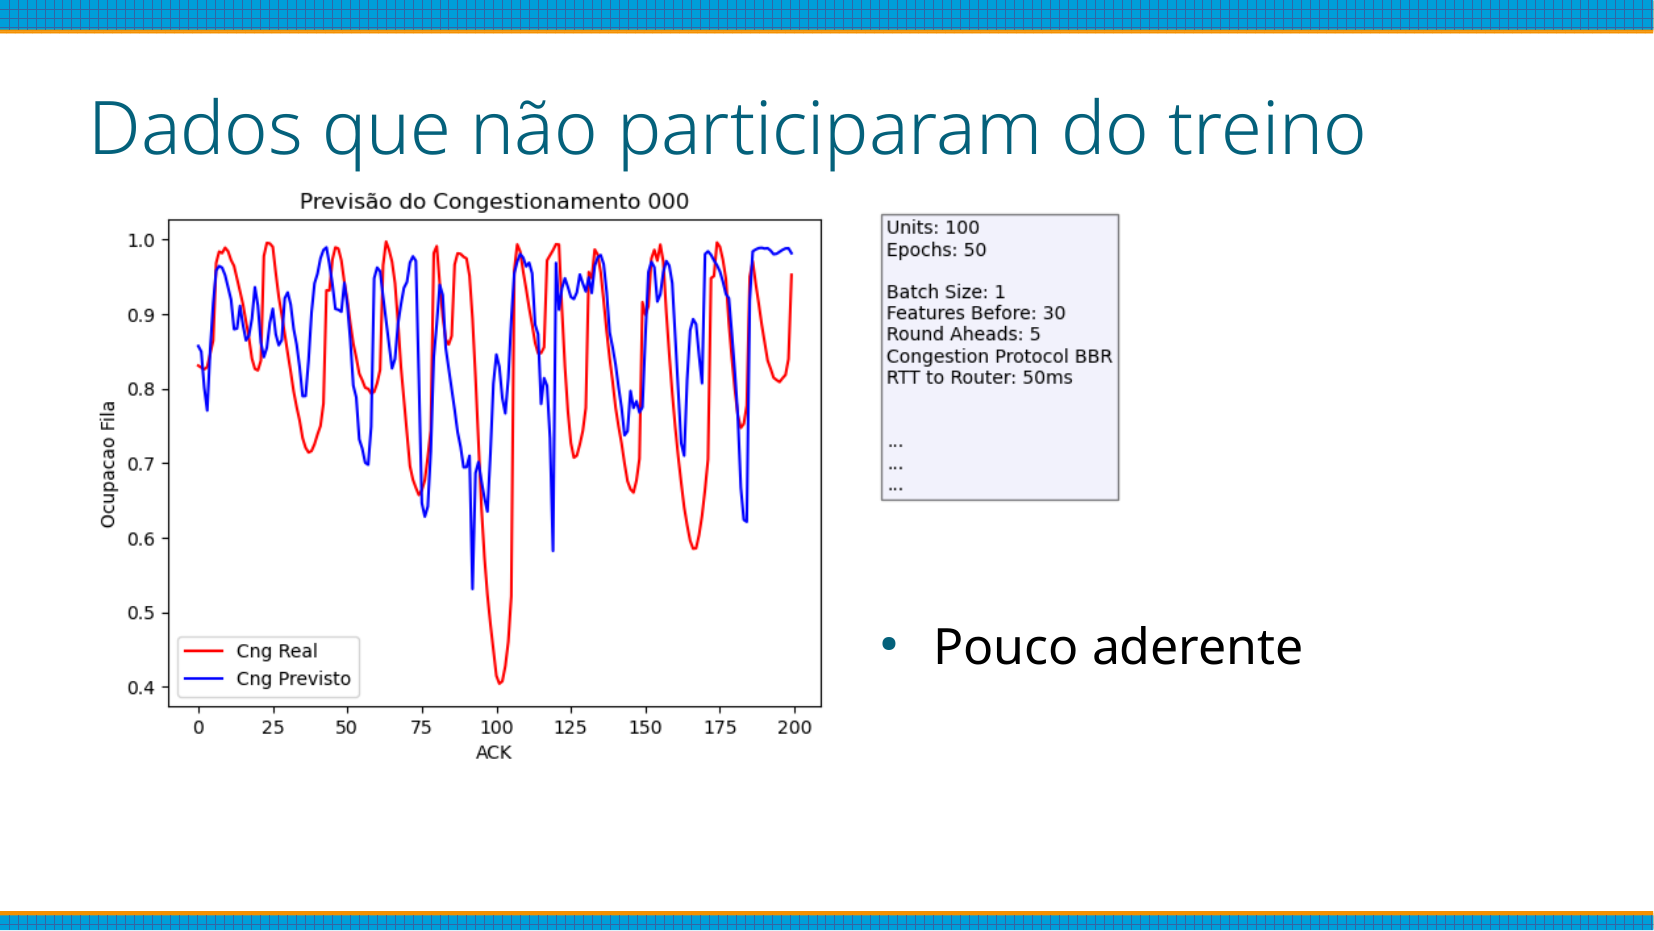

# Dados que não participaram do treino
Pouco aderente